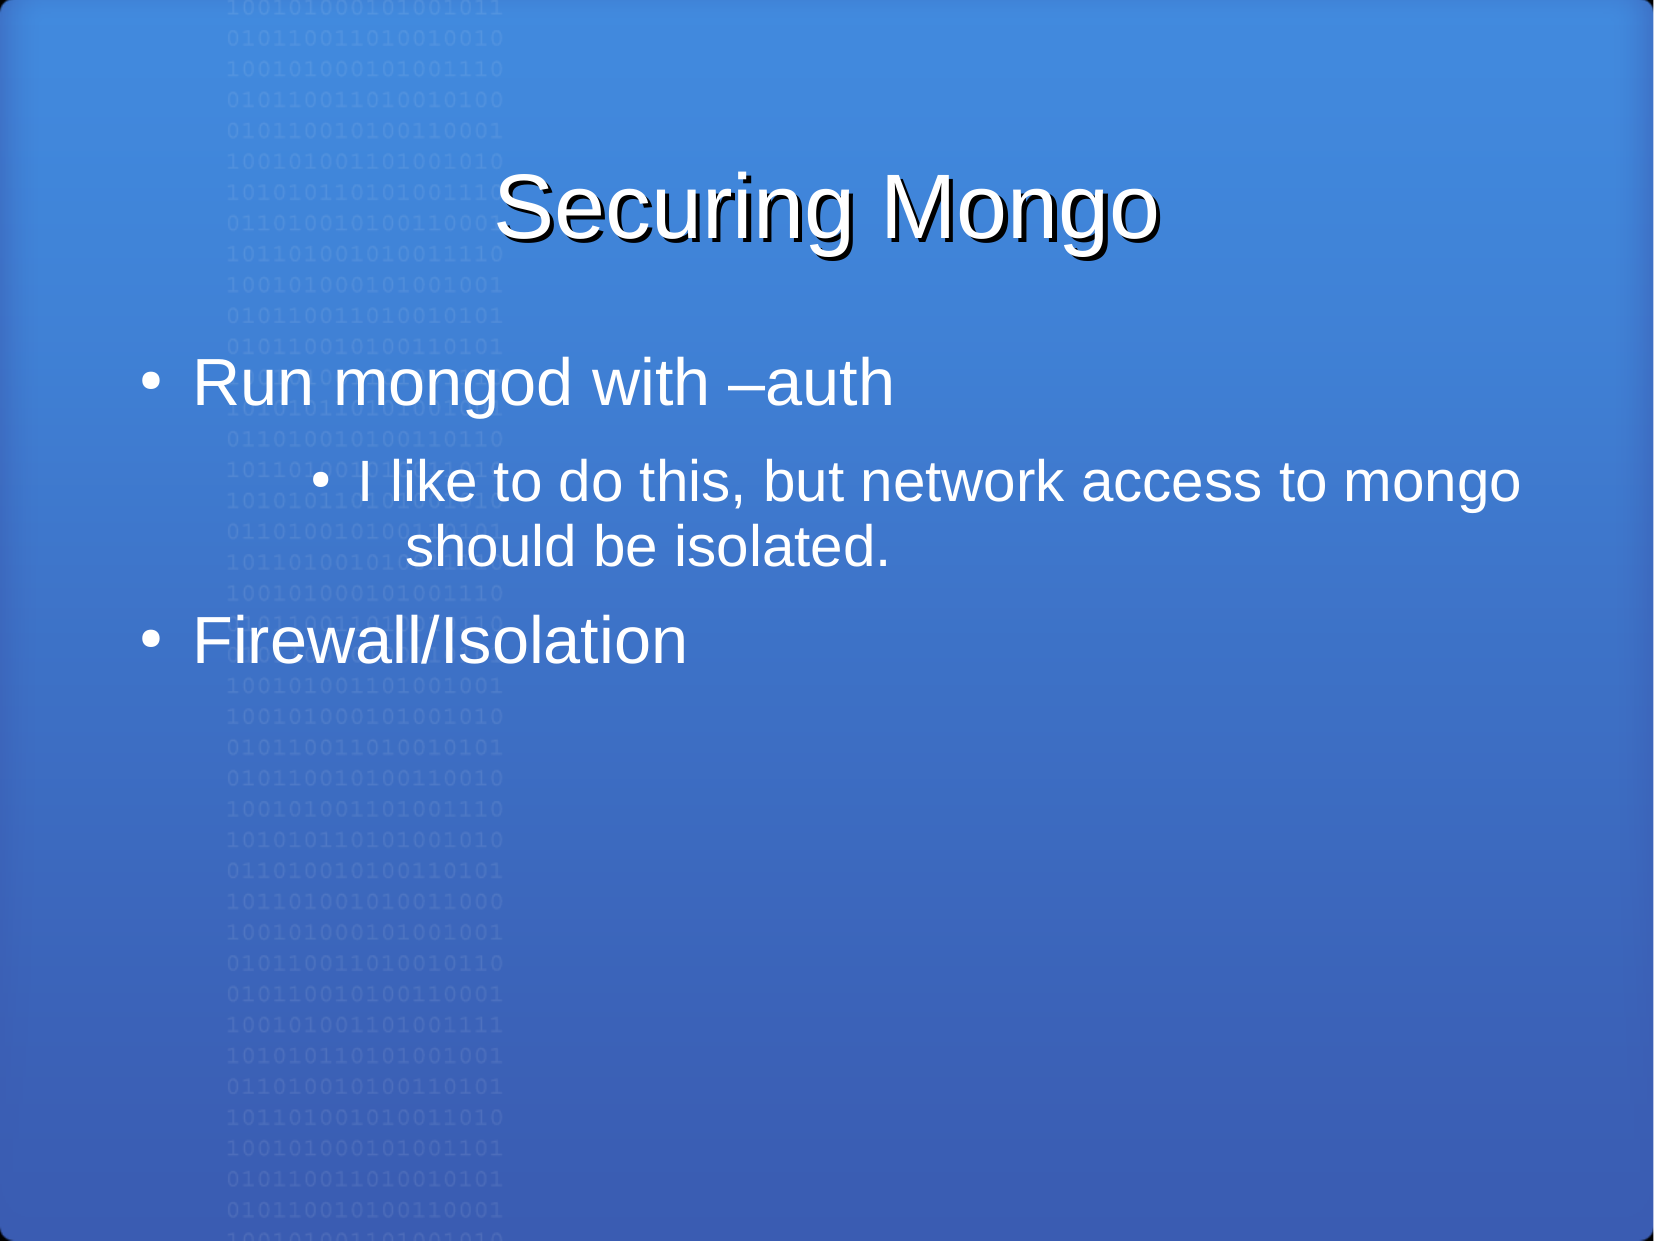

# Securing Mongo
Run mongod with –auth
I like to do this, but network access to mongo should be isolated.
Firewall/Isolation